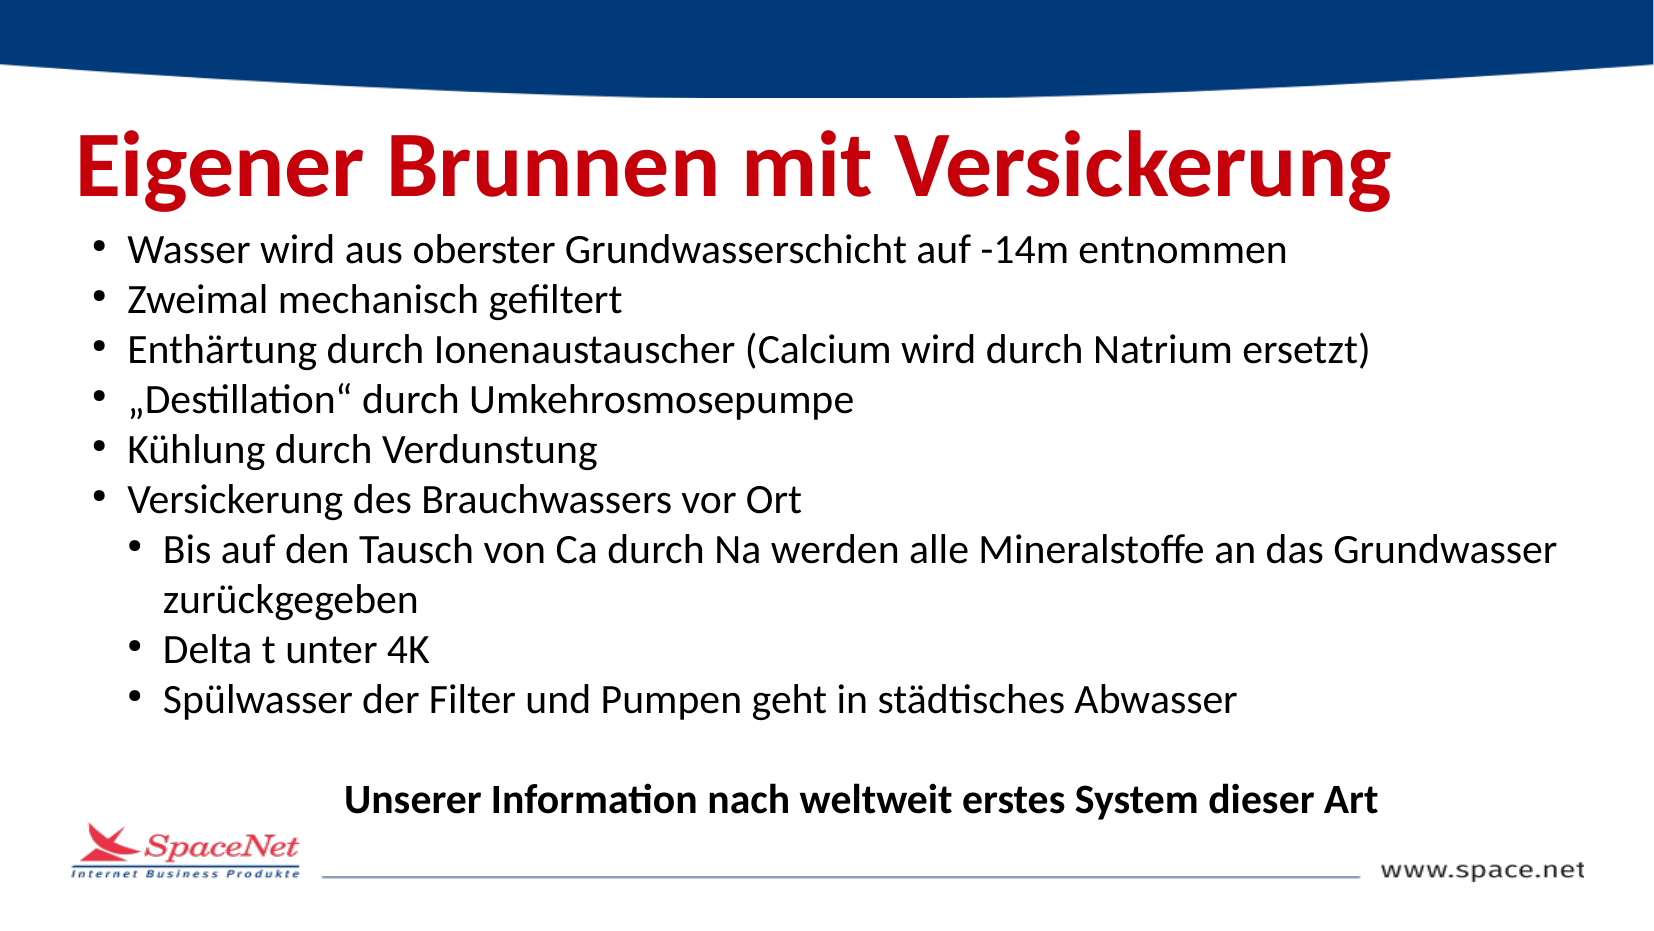

Eigener Brunnen mit Versickerung
Wasser wird aus oberster Grundwasserschicht auf -14m entnommen
Zweimal mechanisch gefiltert
Enthärtung durch Ionenaustauscher (Calcium wird durch Natrium ersetzt)
„Destillation“ durch Umkehrosmosepumpe
Kühlung durch Verdunstung
Versickerung des Brauchwassers vor Ort
Bis auf den Tausch von Ca durch Na werden alle Mineralstoffe an das Grundwasser zurückgegeben
Delta t unter 4K
Spülwasser der Filter und Pumpen geht in städtisches Abwasser
Unserer Information nach weltweit erstes System dieser Art